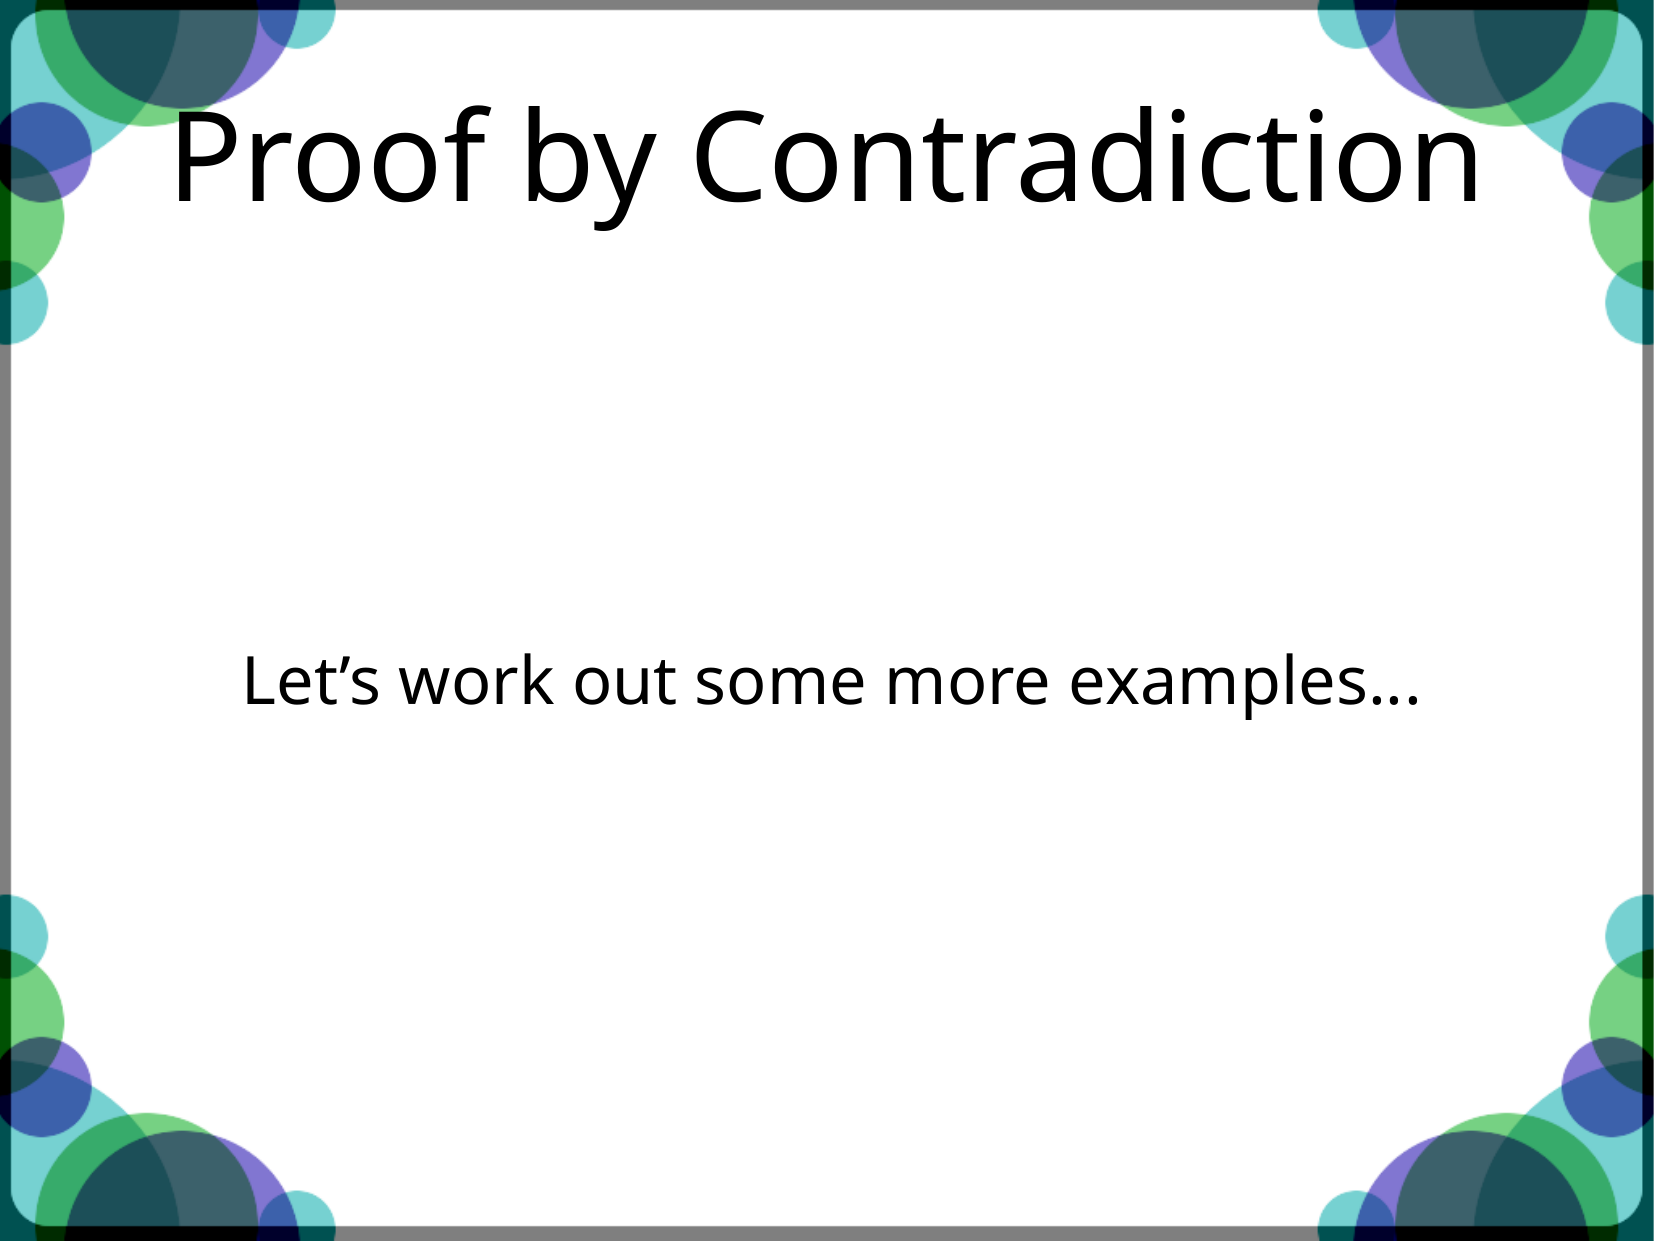

# Proof by Contradiction
Let’s work out some more examples...